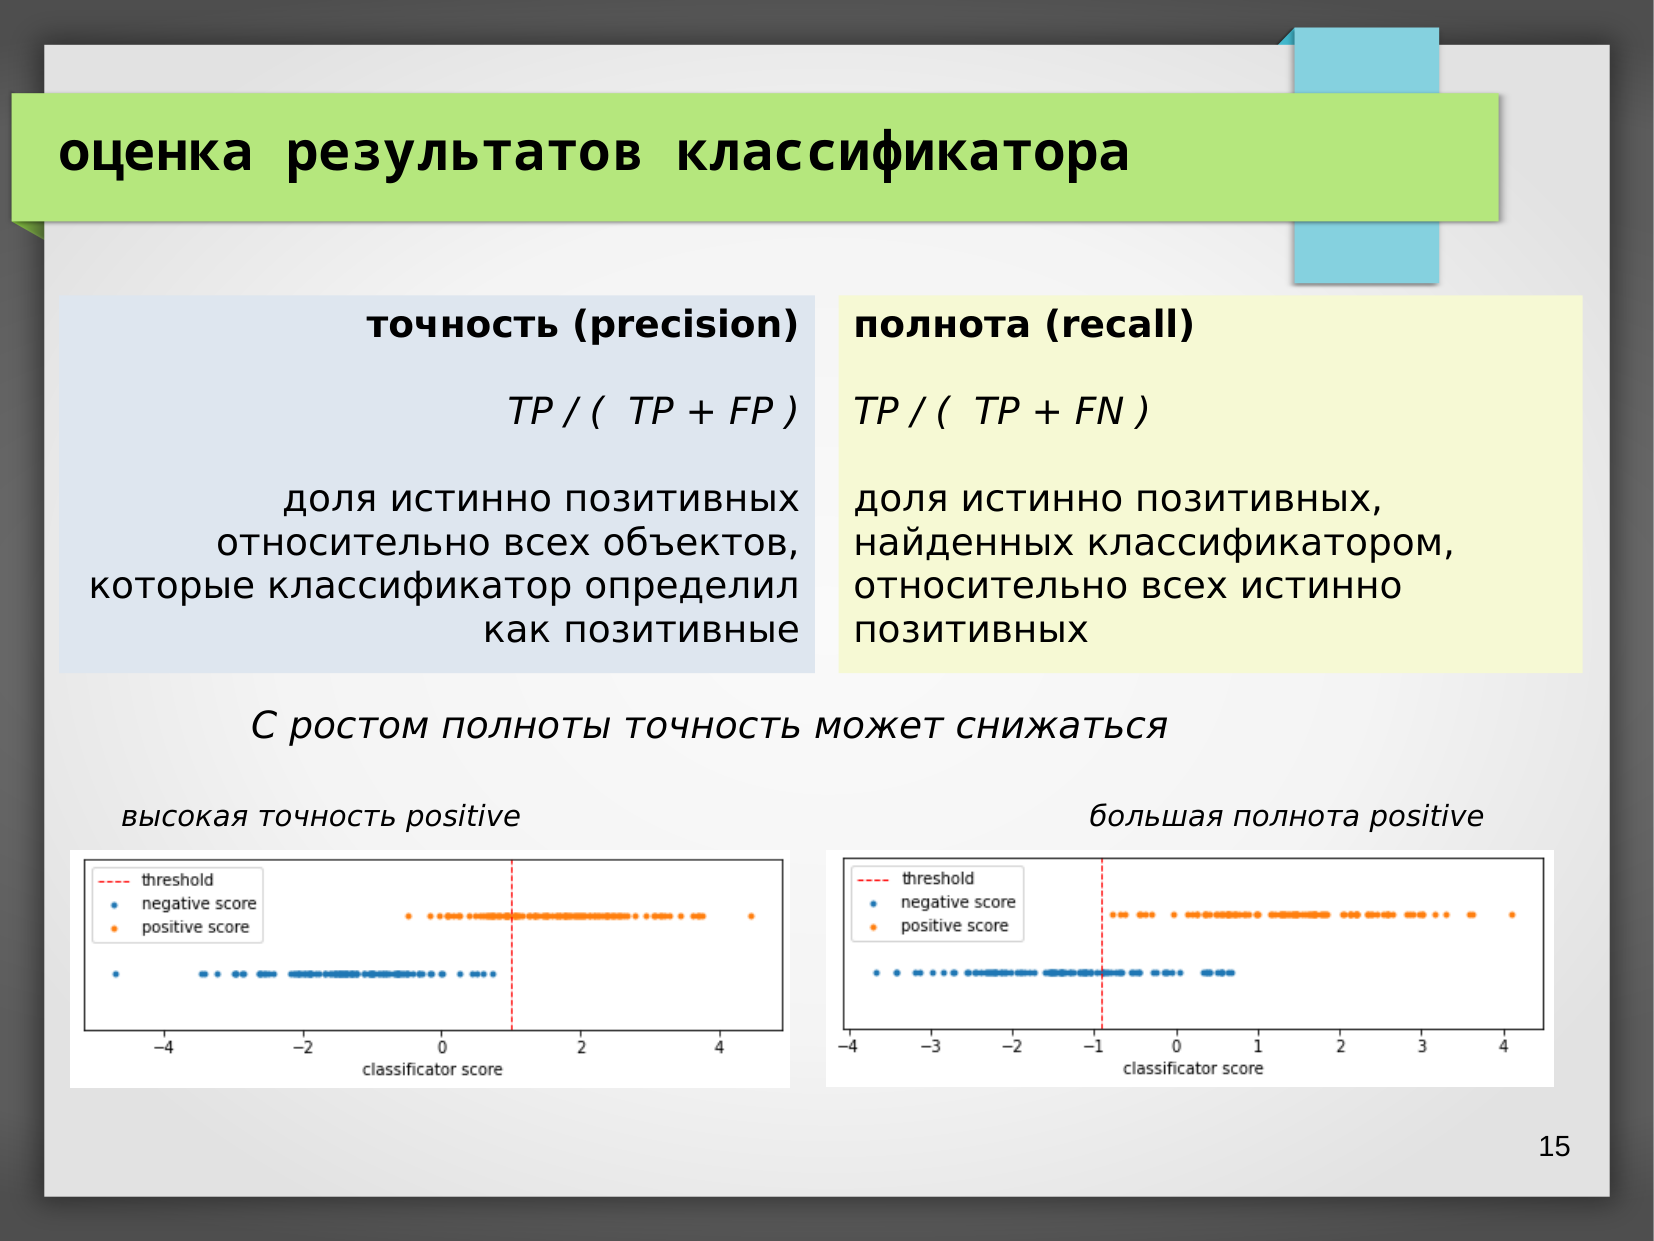

# оценка результатов классификатора
точность (precision)
TP / ( TP + FP )
доля истинно позитивных
относительно всех объектов, которые классификатор определил как позитивные
полнота (recall)
TP / ( TP + FN )
доля истинно позитивных, найденных классификатором,
относительно всех истинно позитивных
С ростом полноты точность может снижаться
большая полнота positive
высокая точность positive
15